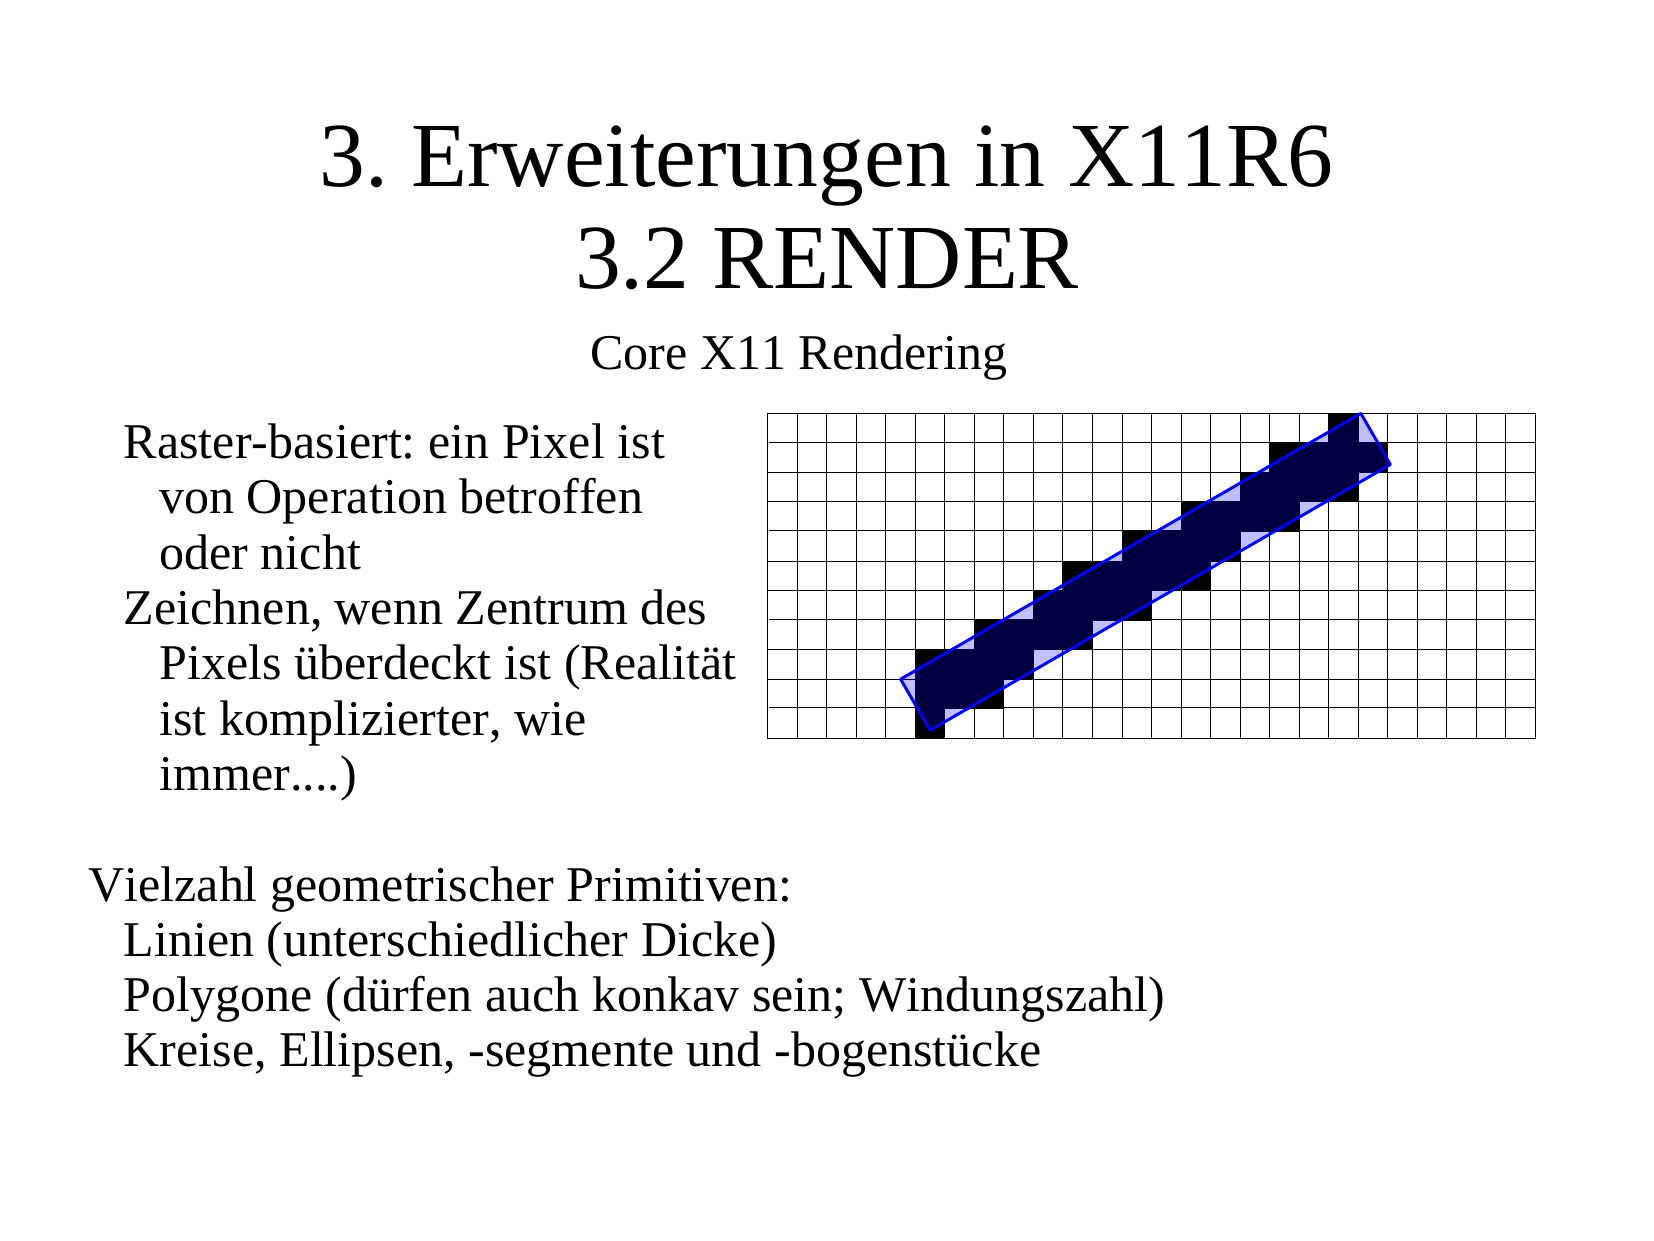

# 3. Erweiterungen in X11R6 3.2 RENDER
Core X11 Rendering
Raster-basiert: ein Pixel ist von Operation betroffen oder nicht
Zeichnen, wenn Zentrum des Pixels überdeckt ist (Realität ist komplizierter, wie immer....)
Vielzahl geometrischer Primitiven:
Linien (unterschiedlicher Dicke)
Polygone (dürfen auch konkav sein; Windungszahl)
Kreise, Ellipsen, -segmente und -bogenstücke